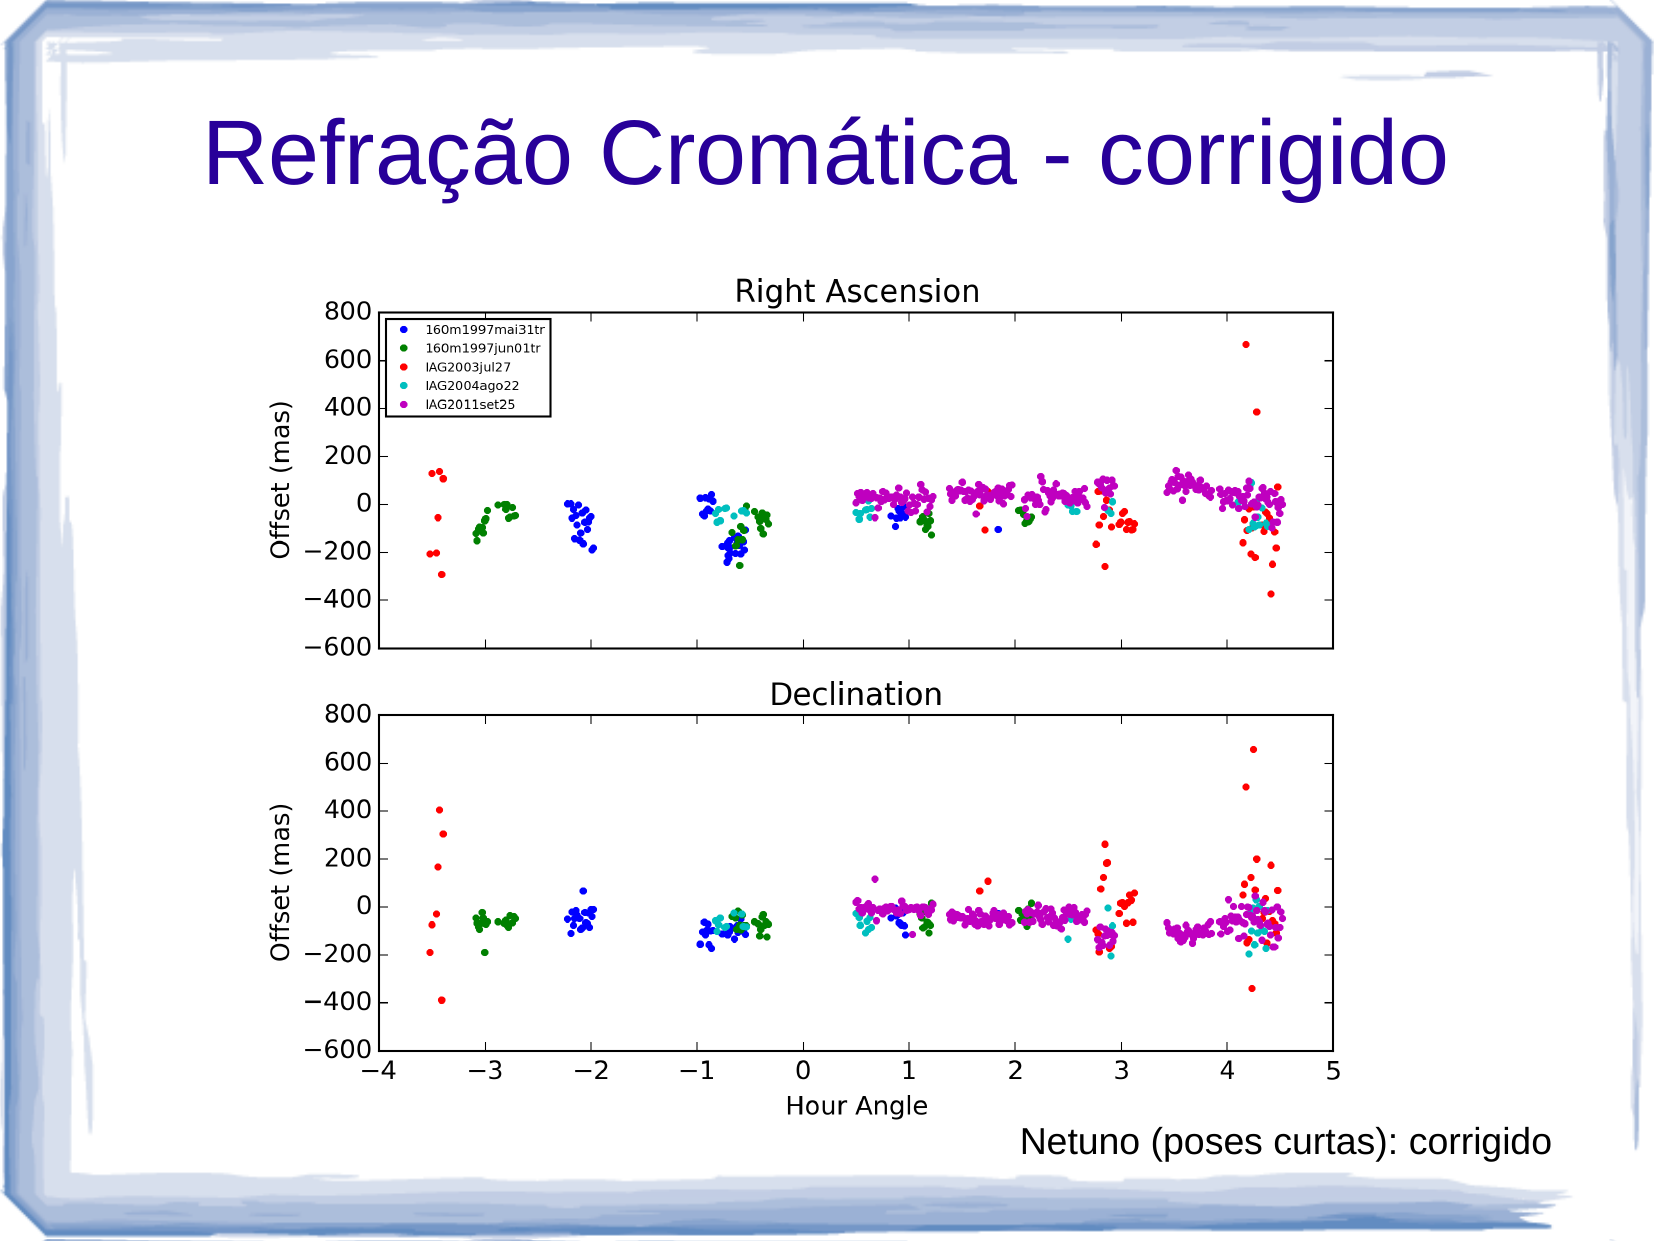

# Refração Cromática - corrigido
Netuno (poses curtas): corrigido